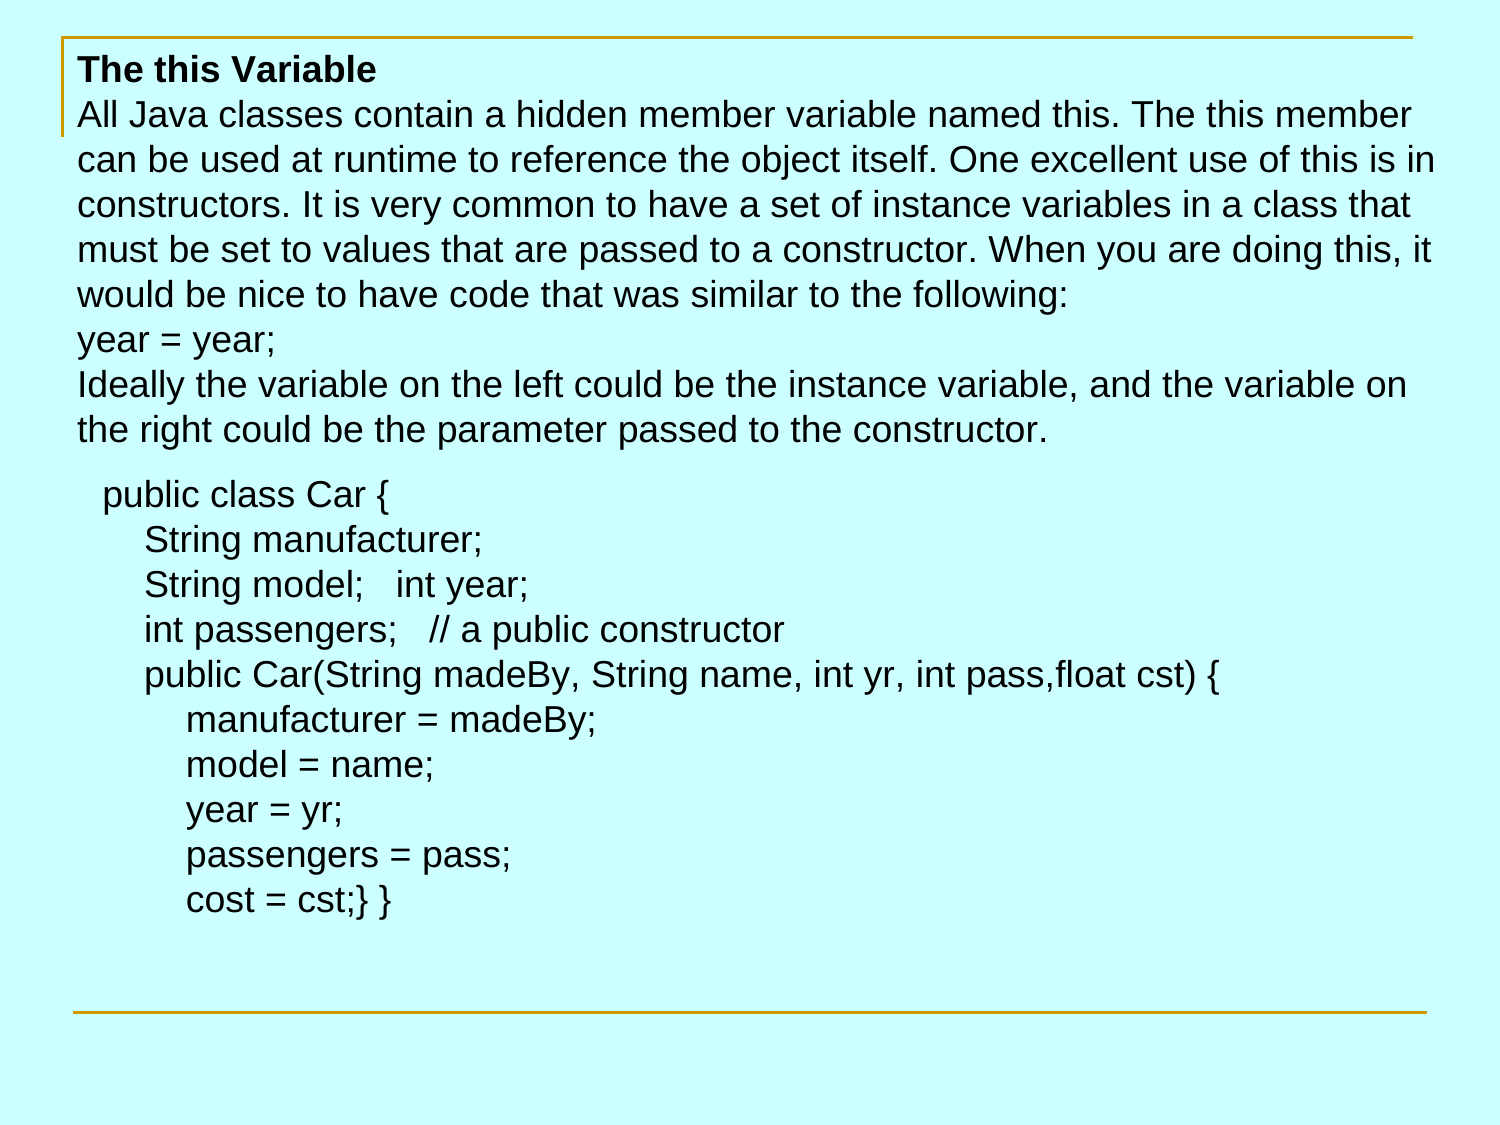

The this Variable
All Java classes contain a hidden member variable named this. The this member can be used at runtime to reference the object itself. One excellent use of this is in constructors. It is very common to have a set of instance variables in a class that must be set to values that are passed to a constructor. When you are doing this, it would be nice to have code that was similar to the following:
year = year;
Ideally the variable on the left could be the instance variable, and the variable on the right could be the parameter passed to the constructor.
public class Car {
    String manufacturer;
    String model;   int year;
    int passengers;   // a public constructor
    public Car(String madeBy, String name, int yr, int pass,float cst) {
        manufacturer = madeBy;
        model = name;
        year = yr;
        passengers = pass;
        cost = cst;} }